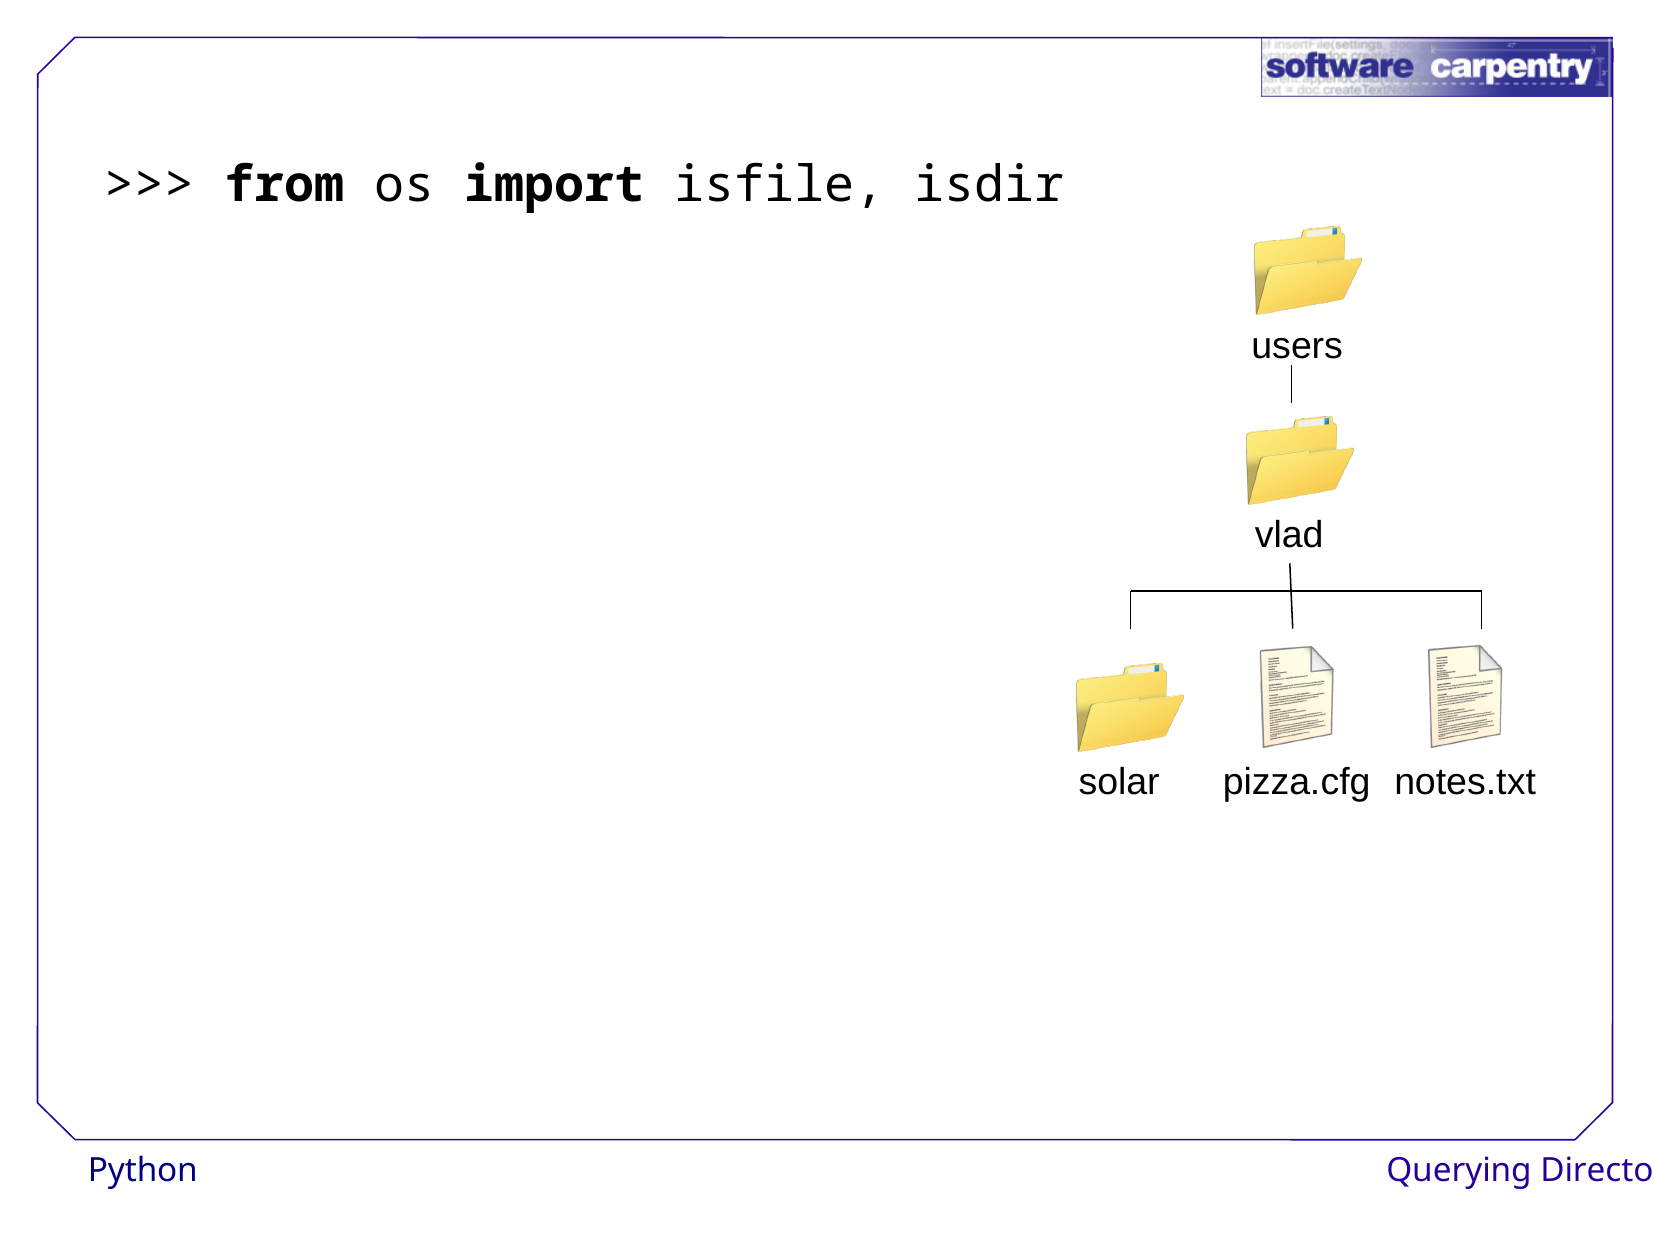

>>> from os import isfile, isdir
users
vlad
solar
notes.txt
pizza.cfg